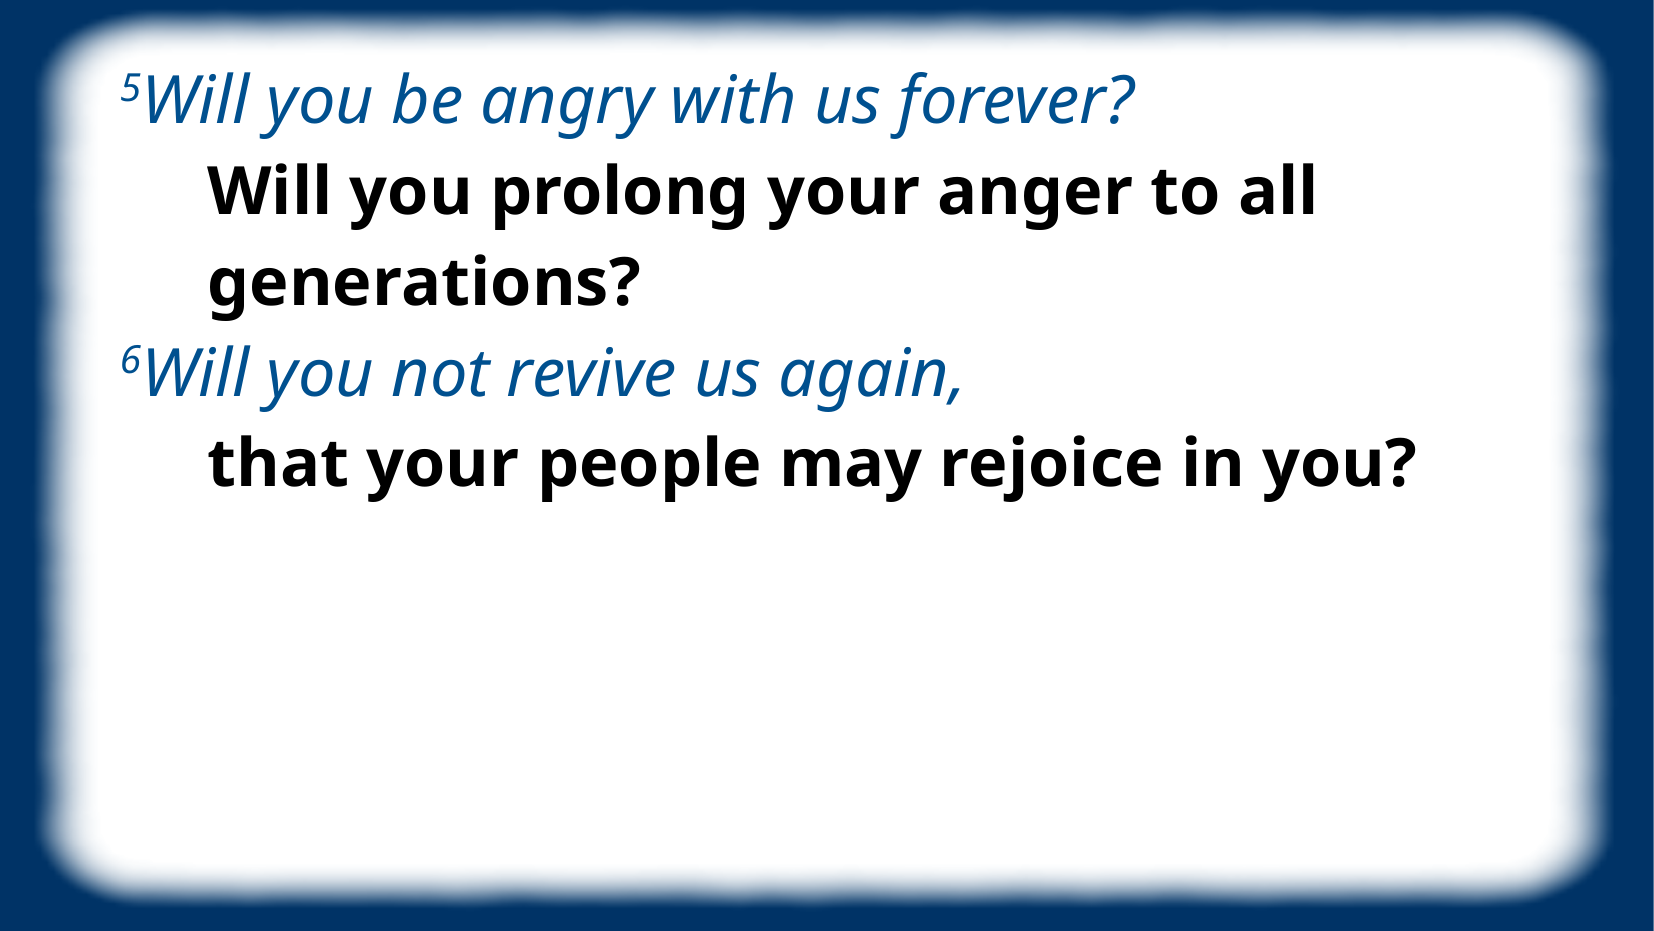

5Will you be angry with us forever?
 Will you prolong your anger to all
 generations?
6Will you not revive us again,
 that your people may rejoice in you?